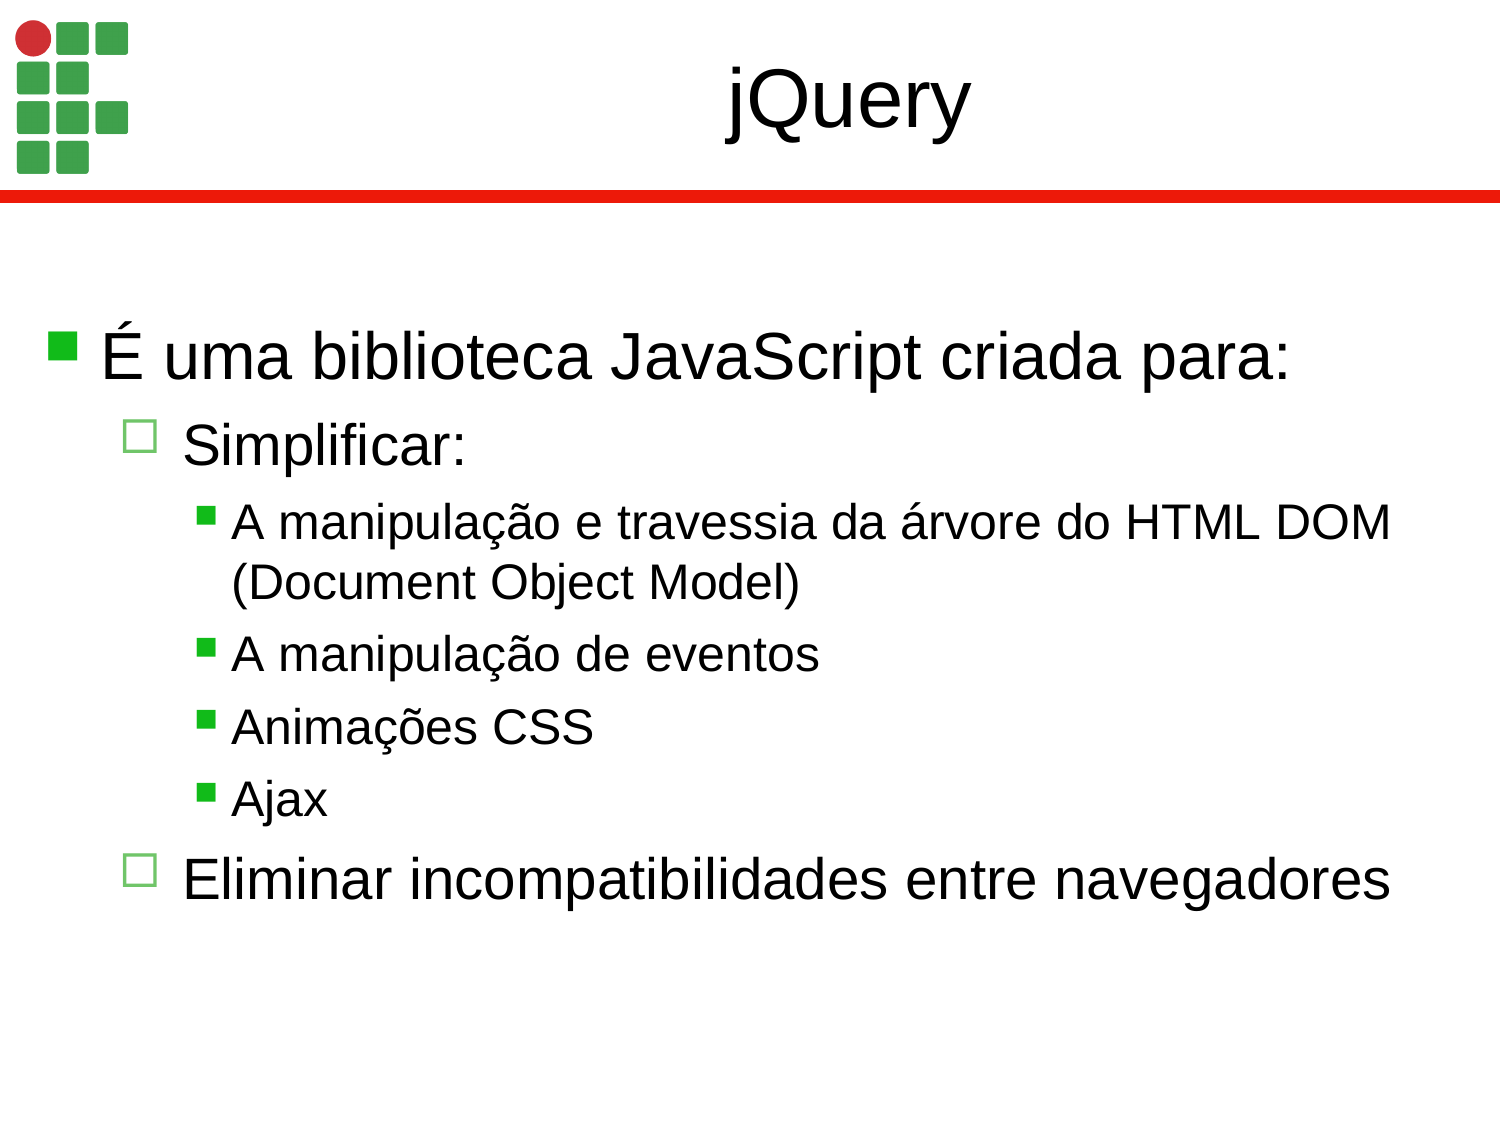

# jQuery
É uma biblioteca JavaScript criada para:
 Simplificar:
A manipulação e travessia da árvore do HTML DOM (Document Object Model)
A manipulação de eventos
Animações CSS
Ajax
 Eliminar incompatibilidades entre navegadores